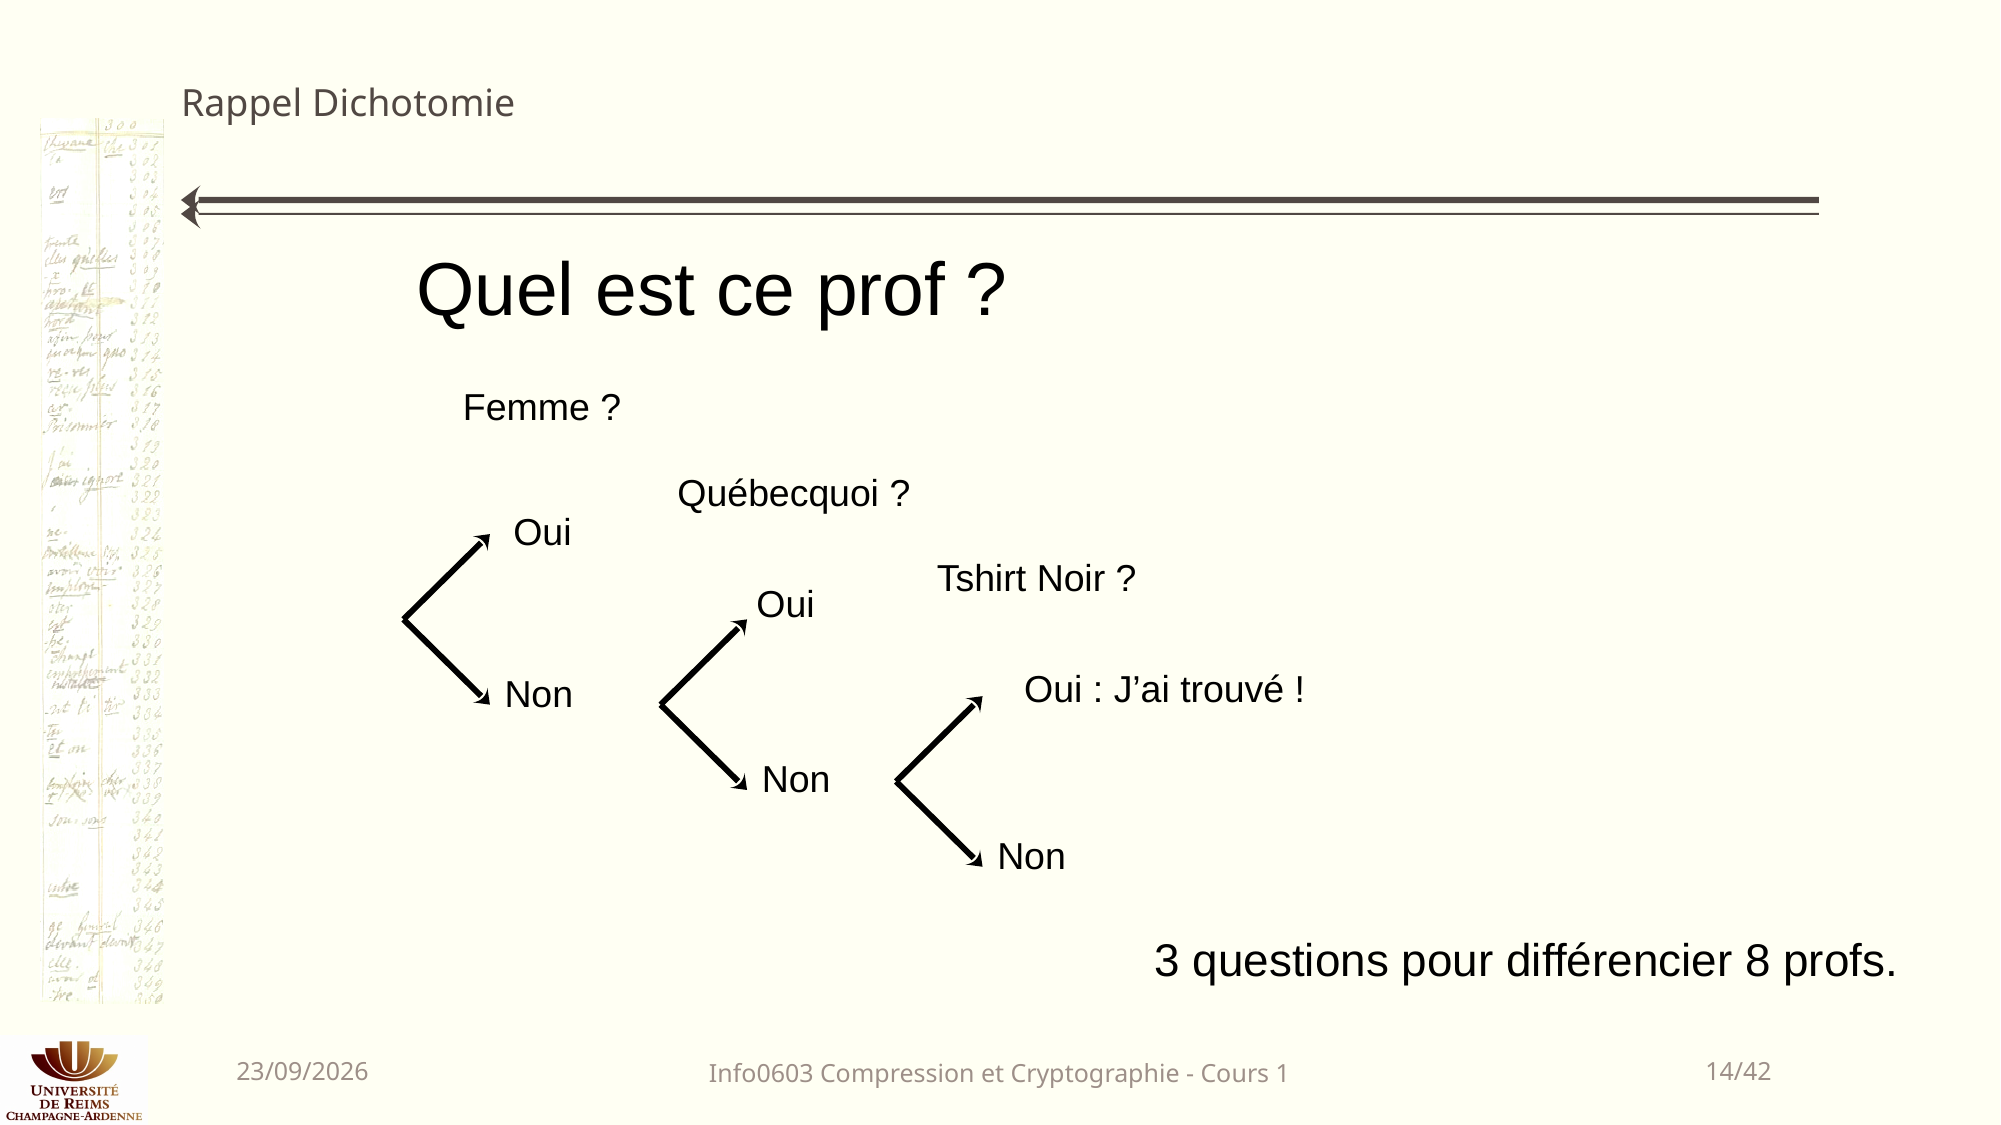

# Rappel Dichotomie
Quel est ce prof ?
Femme ?
Québecquoi ?
Oui
Tshirt Noir ?
Oui
Oui : J’ai trouvé !
Non
Non
Non
3 questions pour différencier 8 profs.